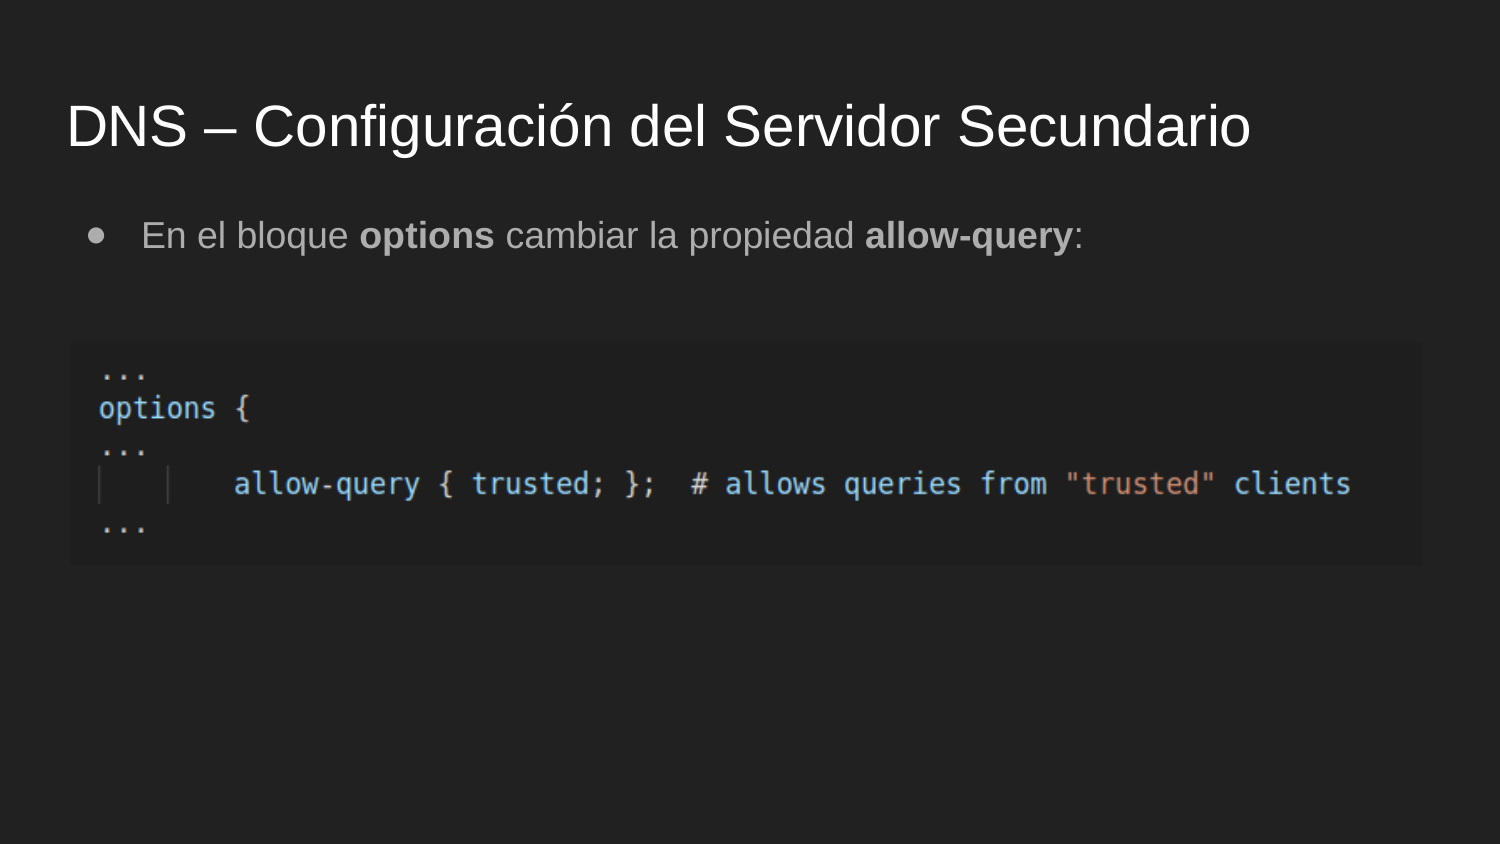

# DNS – Configuración del Servidor Secundario
En el bloque options cambiar la propiedad allow-query: